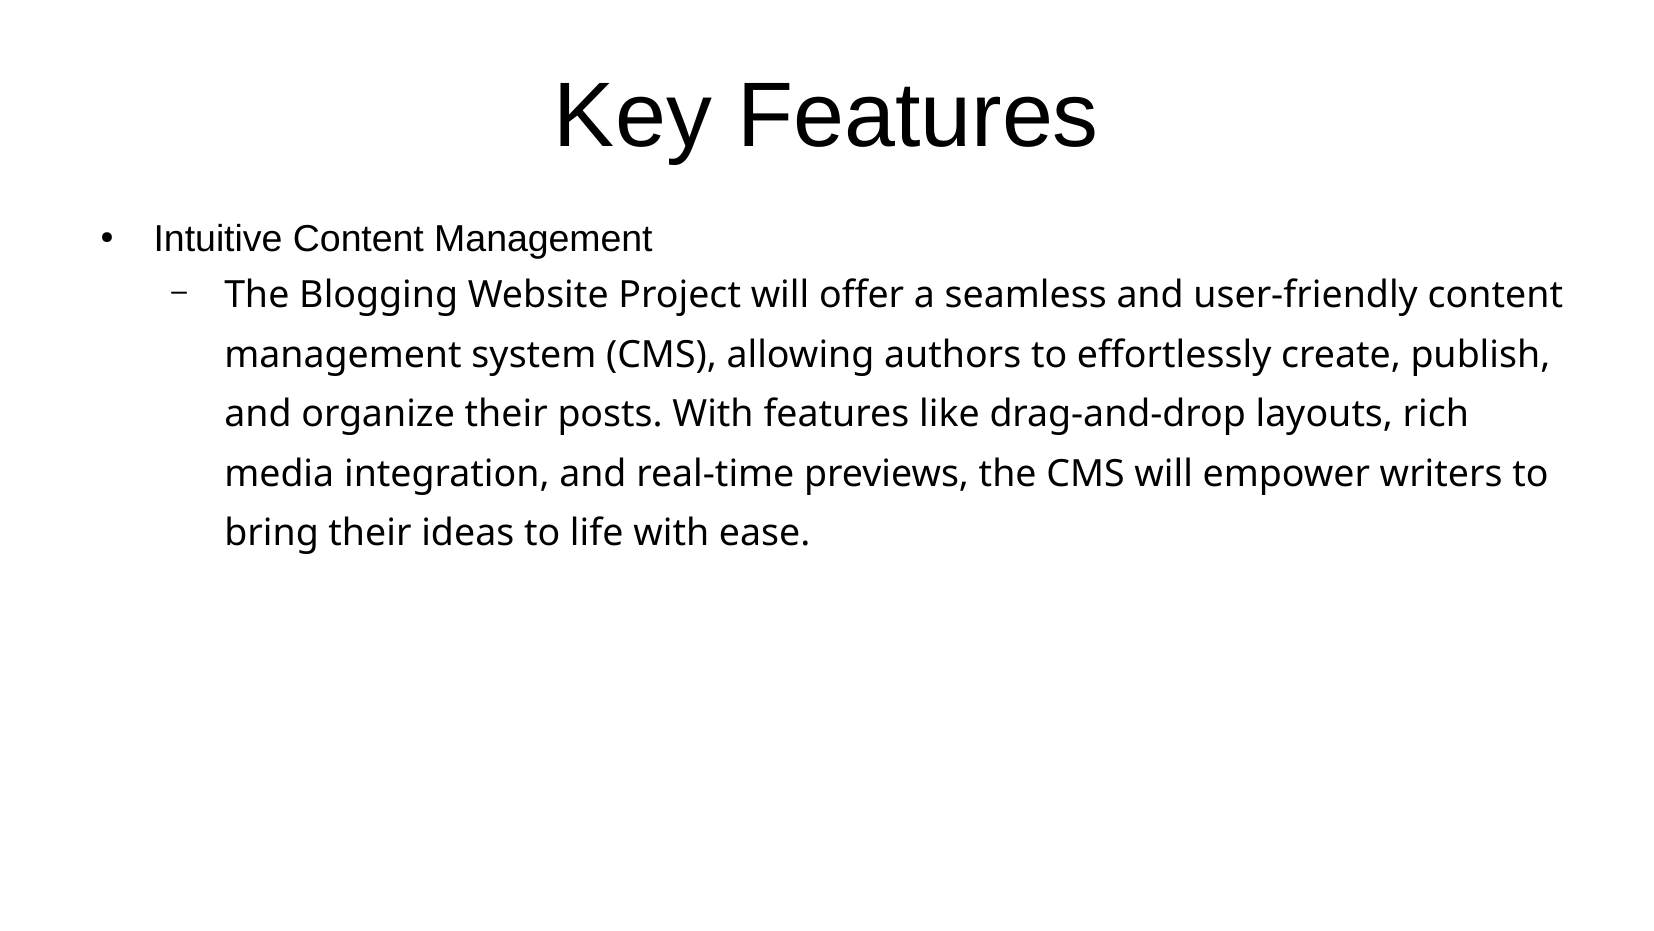

# Key Features
Intuitive Content Management
The Blogging Website Project will offer a seamless and user-friendly content management system (CMS), allowing authors to effortlessly create, publish, and organize their posts. With features like drag-and-drop layouts, rich media integration, and real-time previews, the CMS will empower writers to bring their ideas to life with ease.